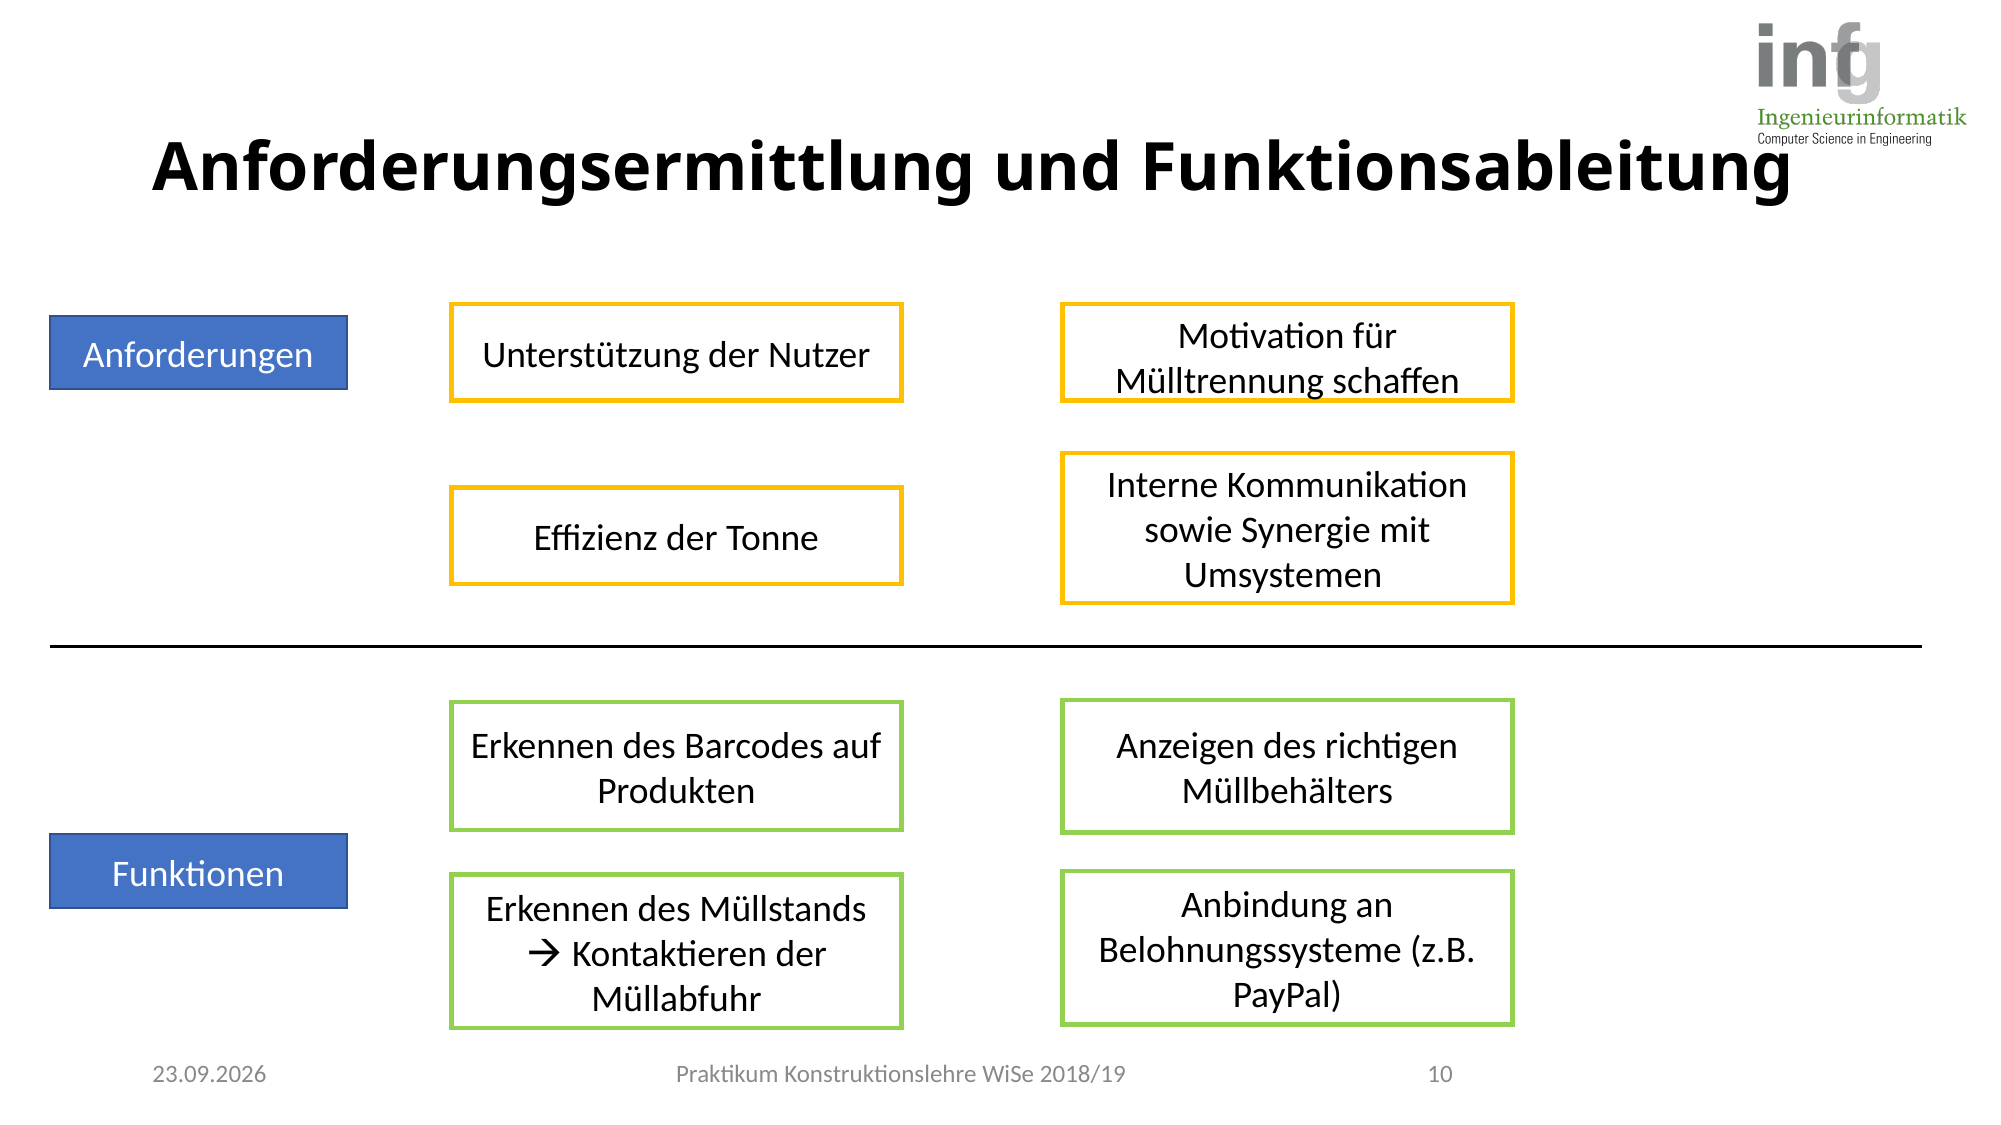

# Anforderungsermittlung und Funktionsableitung
Unterstützung der Nutzer
Motivation für Mülltrennung schaffen
Anforderungen
Interne Kommunikation sowie Synergie mit Umsystemen
Effizienz der Tonne
Anzeigen des richtigen Müllbehälters
Erkennen des Barcodes auf Produkten
Funktionen
Anbindung an Belohnungssysteme (z.B. PayPal)
Erkennen des Müllstands
 Kontaktieren der Müllabfuhr
Praktikum Konstruktionslehre WiSe 2018/19
10